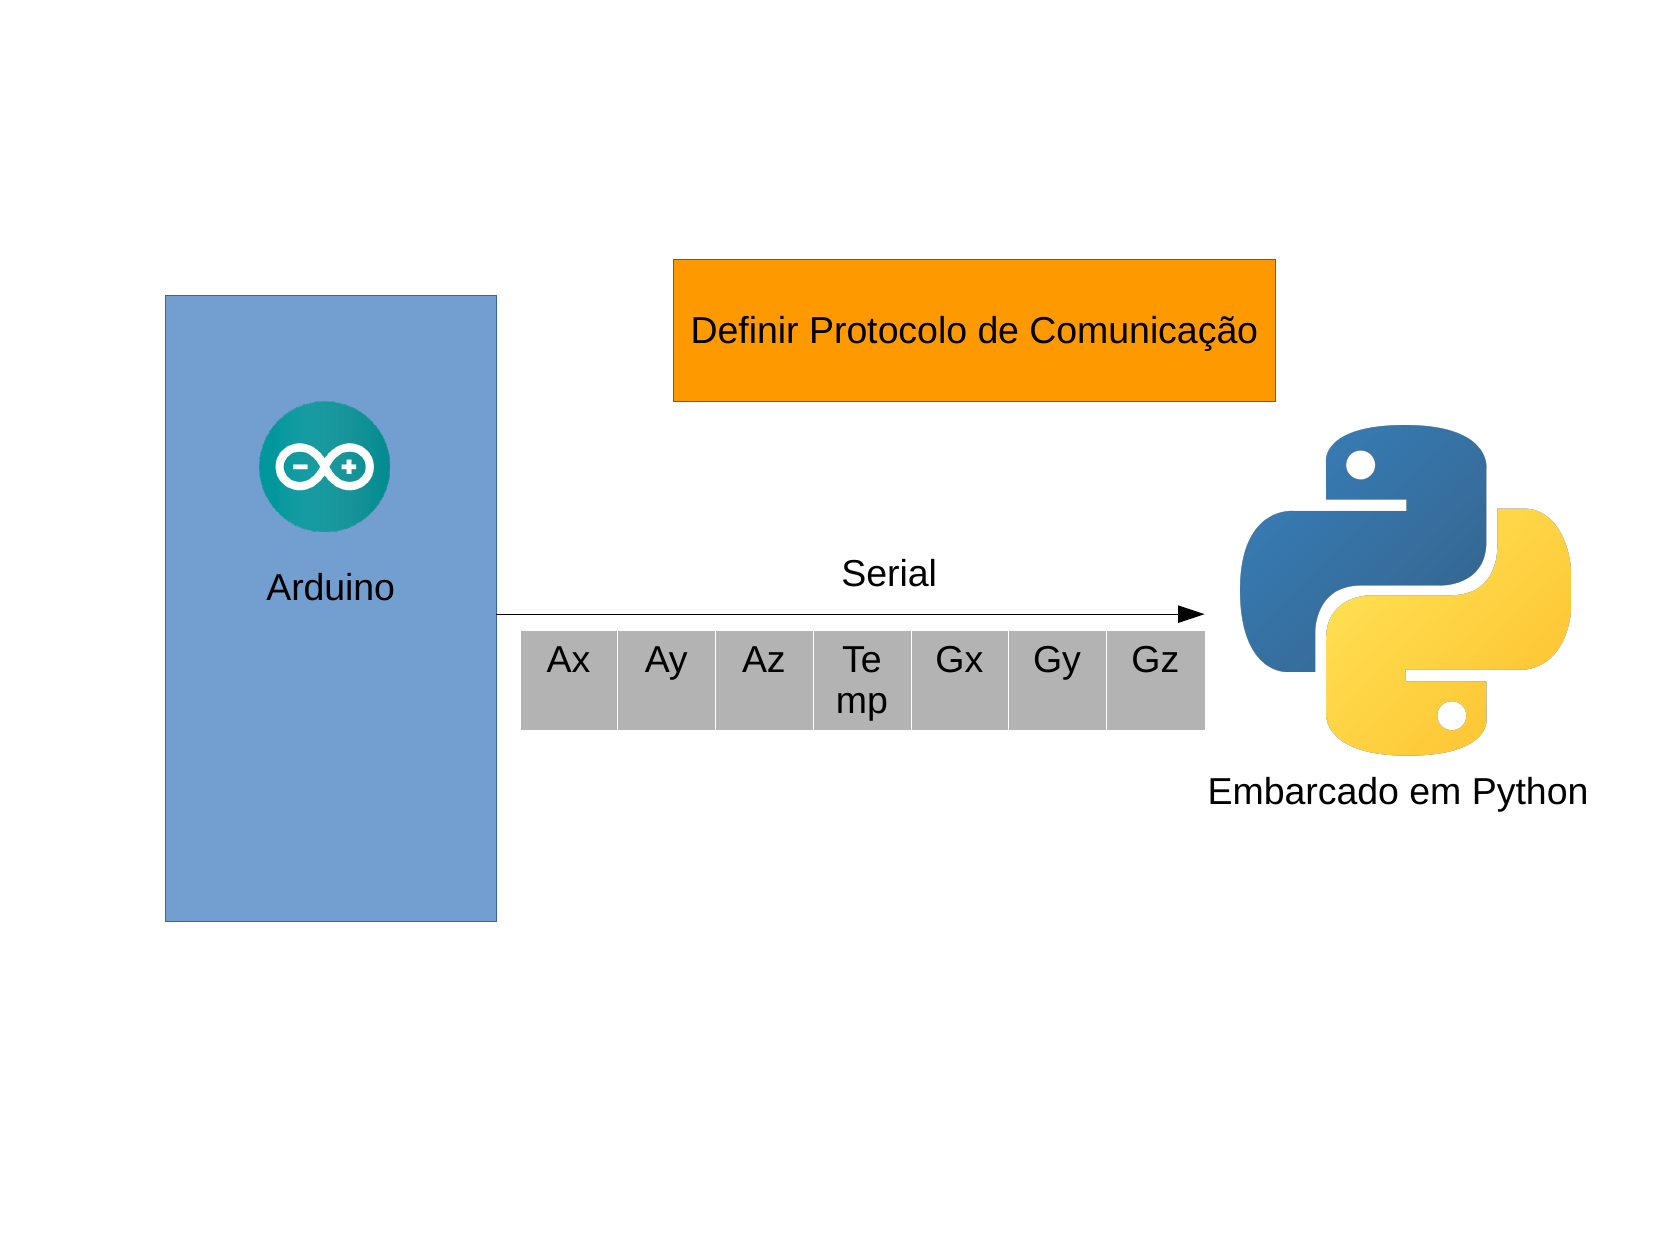

Definir Protocolo de Comunicação
Arduino
Serial
| Ax | Ay | Az | Temp | Gx | Gy | Gz |
| --- | --- | --- | --- | --- | --- | --- |
Embarcado em Python